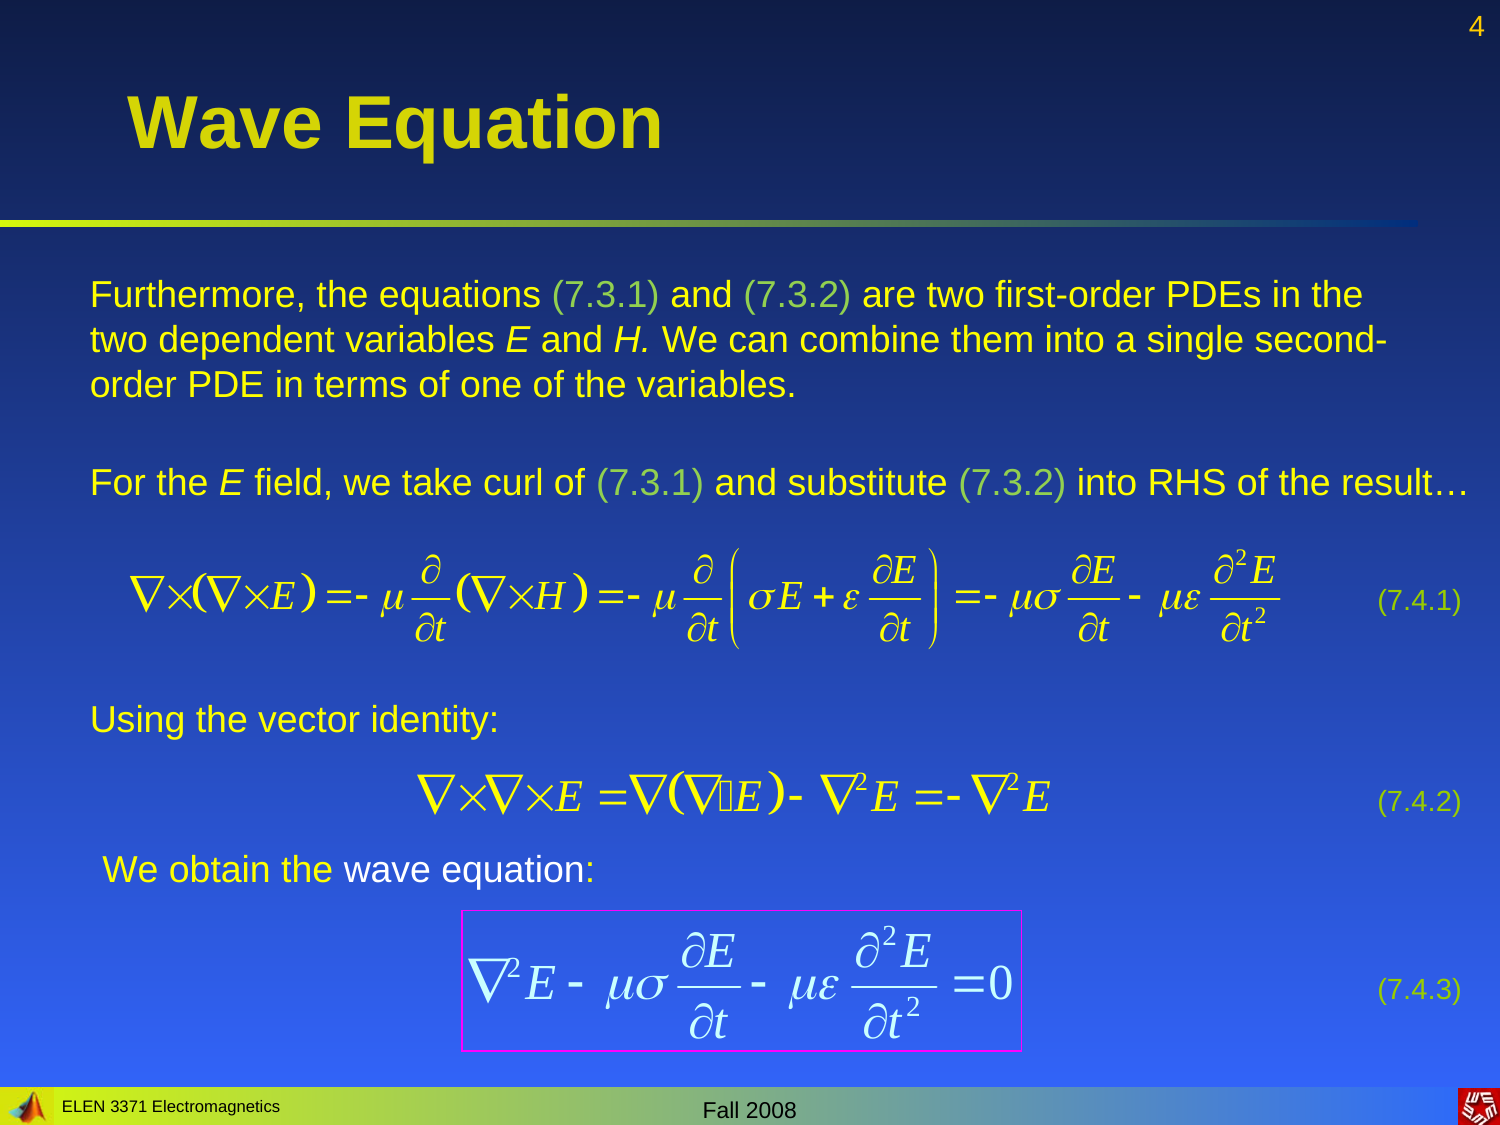

# Wave Equation
Furthermore, the equations (7.3.1) and (7.3.2) are two first-order PDEs in the two dependent variables E and H. We can combine them into a single second-order PDE in terms of one of the variables.
For the E field, we take curl of (7.3.1) and substitute (7.3.2) into RHS of the result…
(7.4.1)
Using the vector identity:
(7.4.2)
We obtain the wave equation:
(7.4.3)